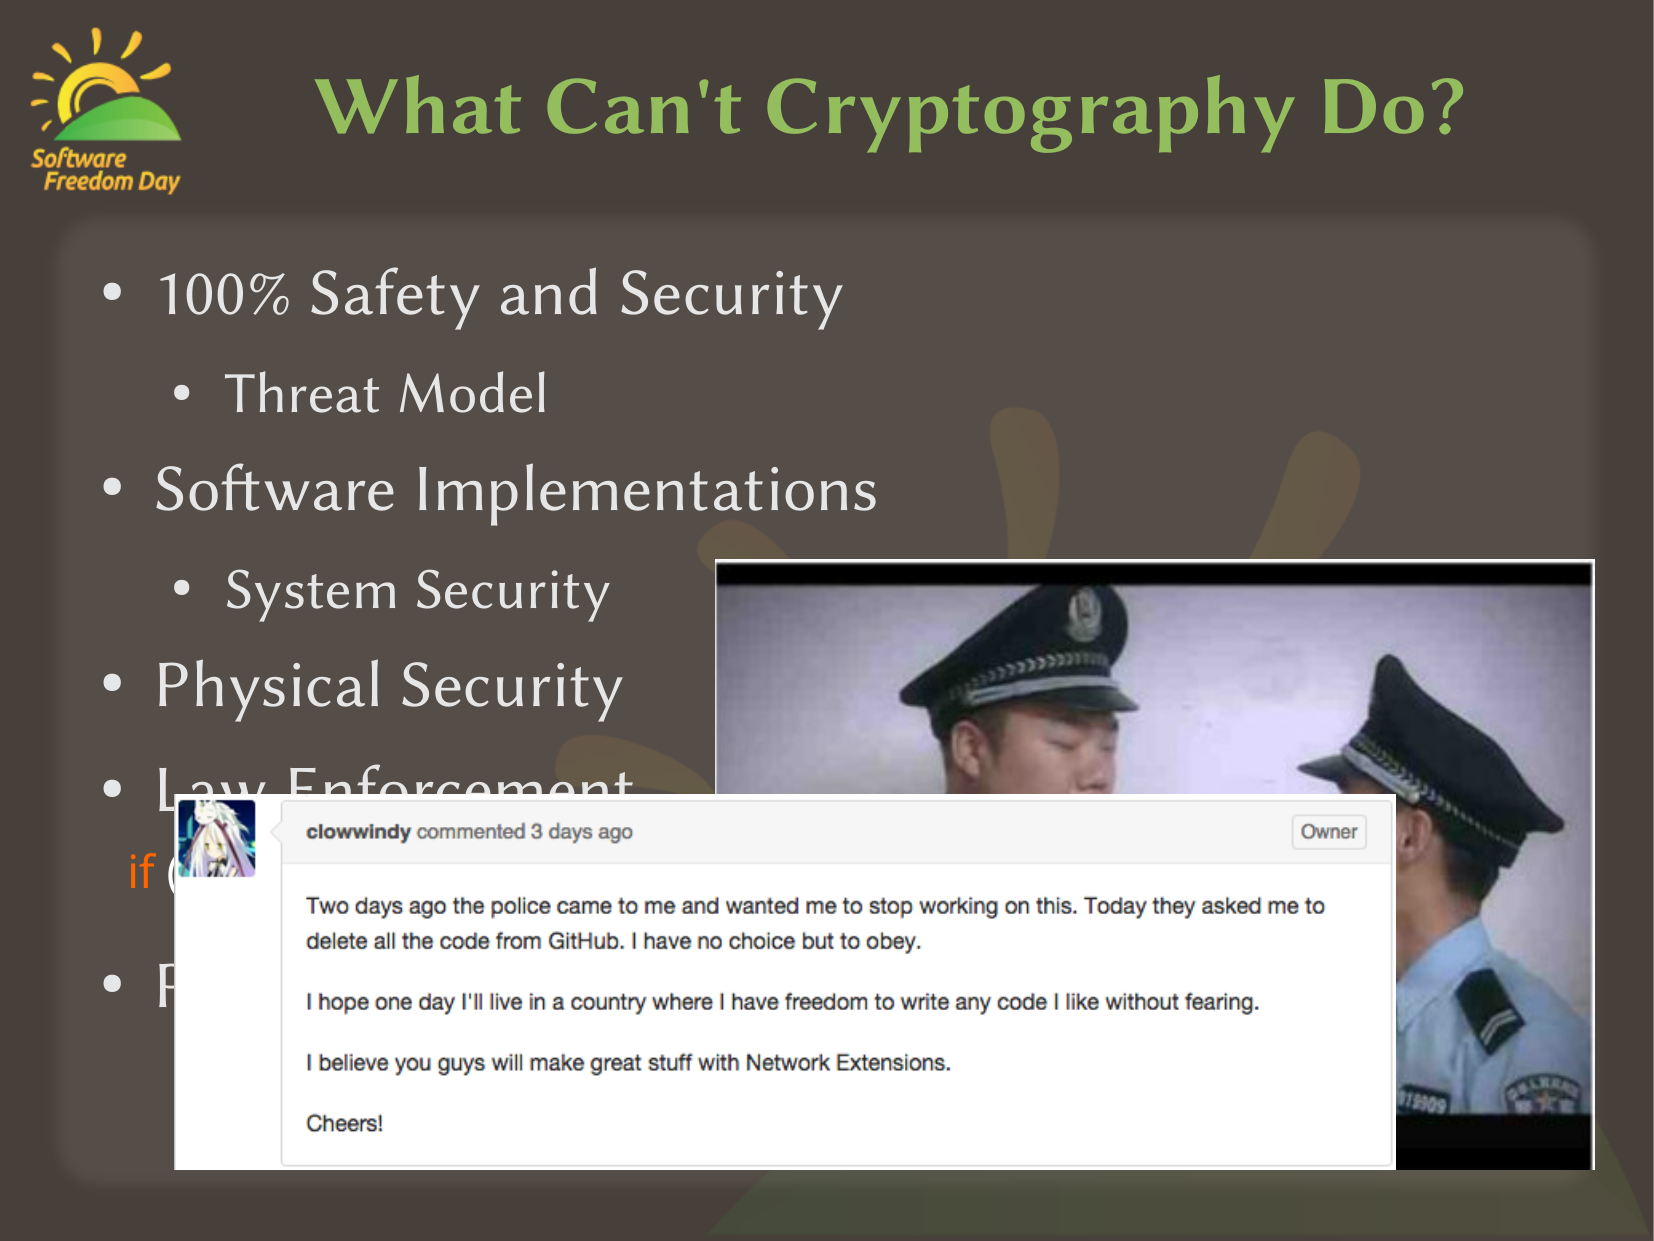

# What Can't Cryptography Do?
100% Safety and Security
Threat Model
Software Implementations
System Security
Physical Security
Law Enforcement
Plausible Deniability may help?
Personal Safety
if ((err = SSLHashSHA1.update(&hashCtx, &signedParams)) != 0)
	goto fail;
	goto fail;